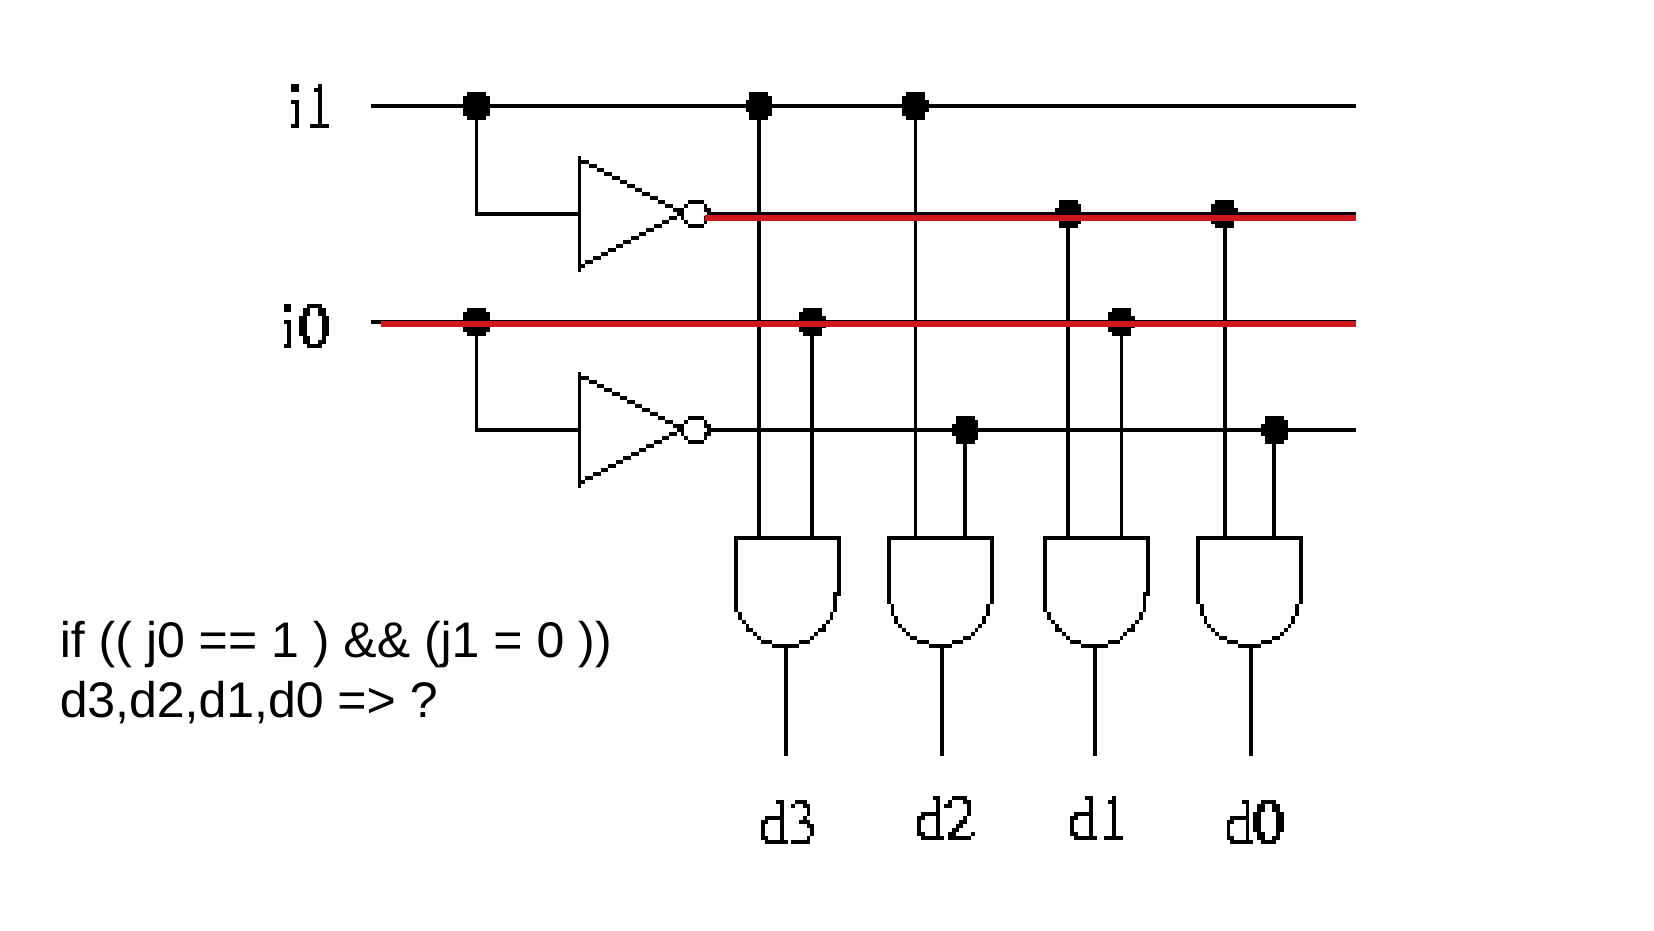

if (( j0 == 1 ) && (j1 = 0 ))
d3,d2,d1,d0 => ?